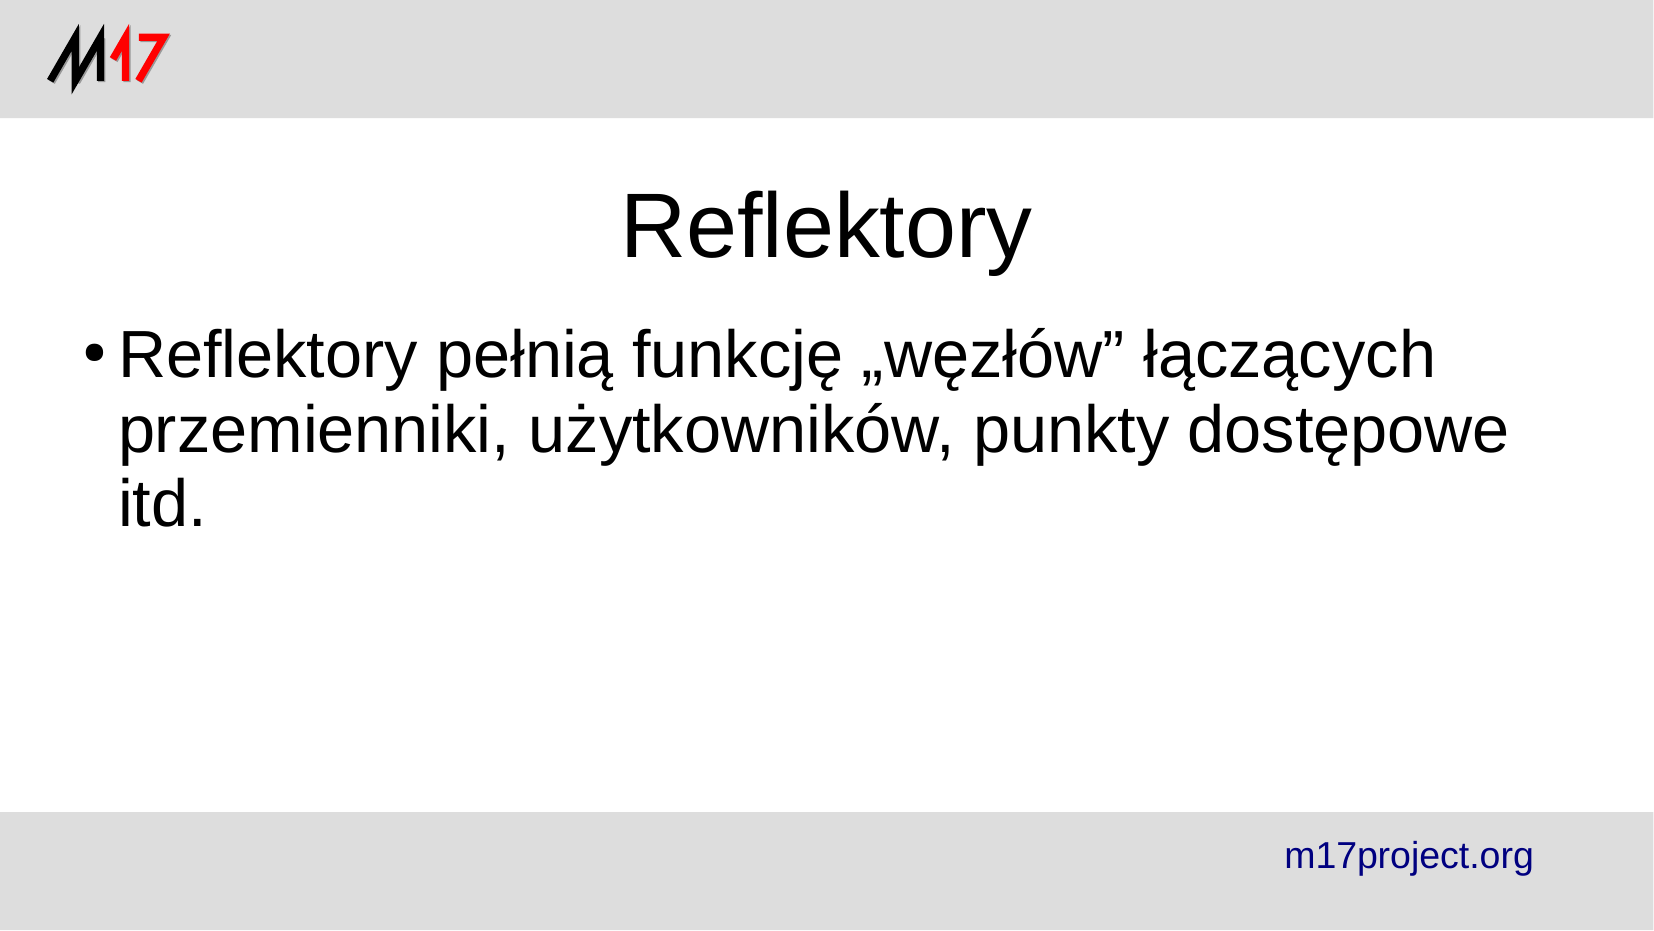

# Reflektory
Reflektory pełnią funkcję „węzłów” łączących przemienniki, użytkowników, punkty dostępowe itd.
m17project.org